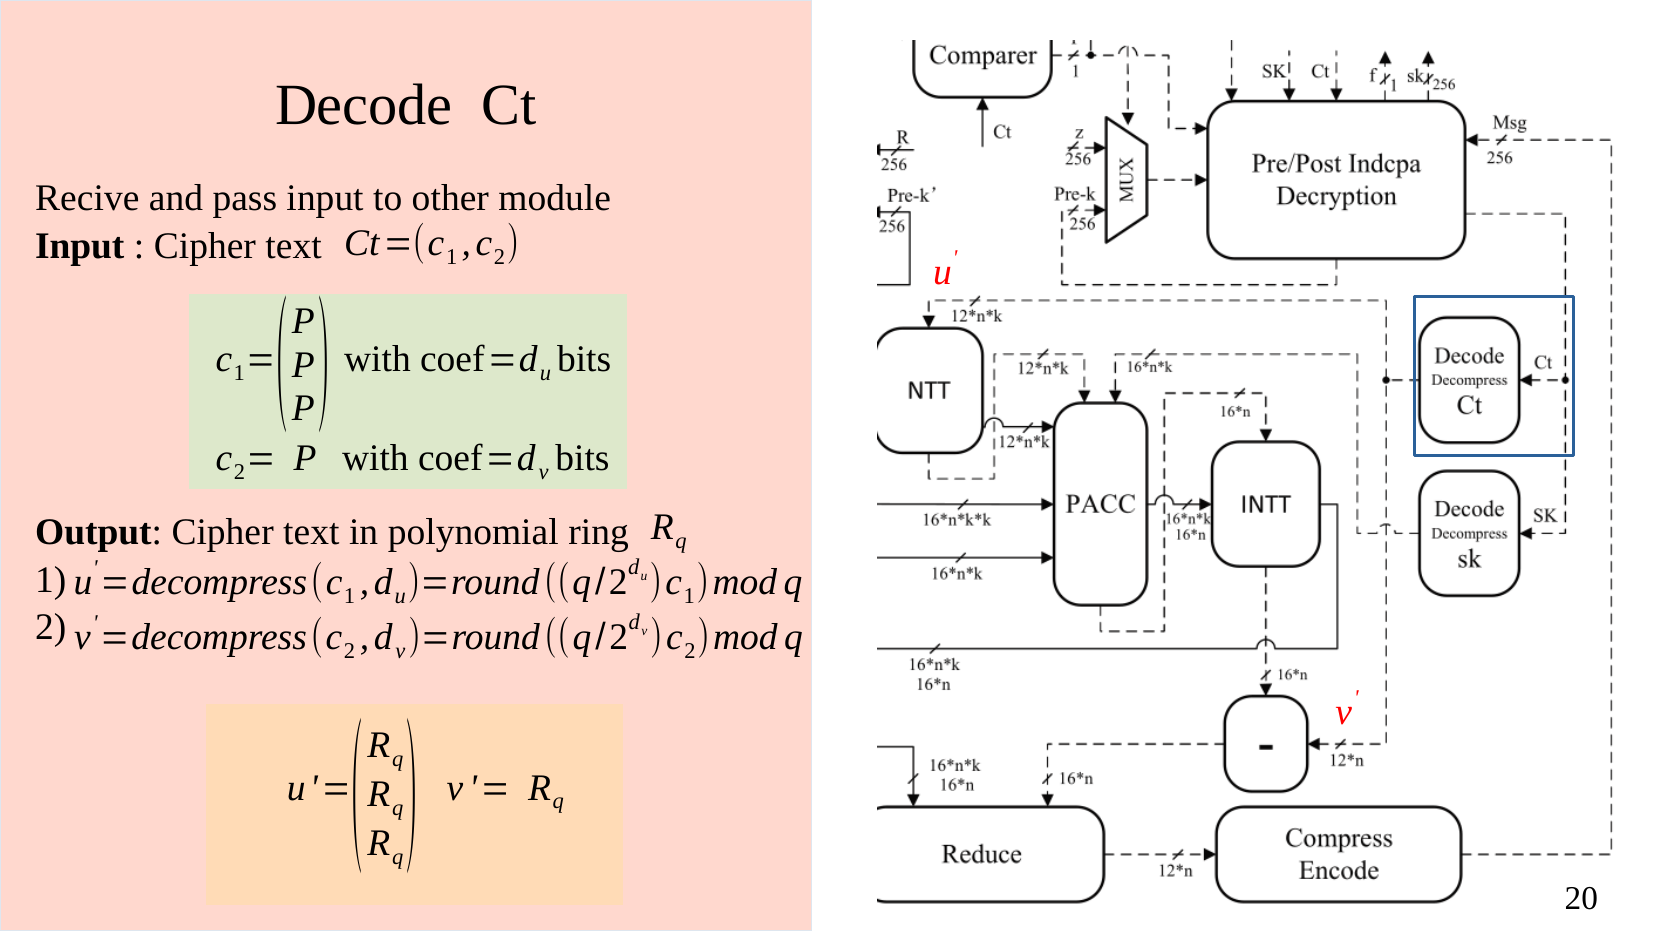

# Decode Ct
Recive and pass input to other module
Input : Cipher text
Output: Cipher text in polynomial ring
20